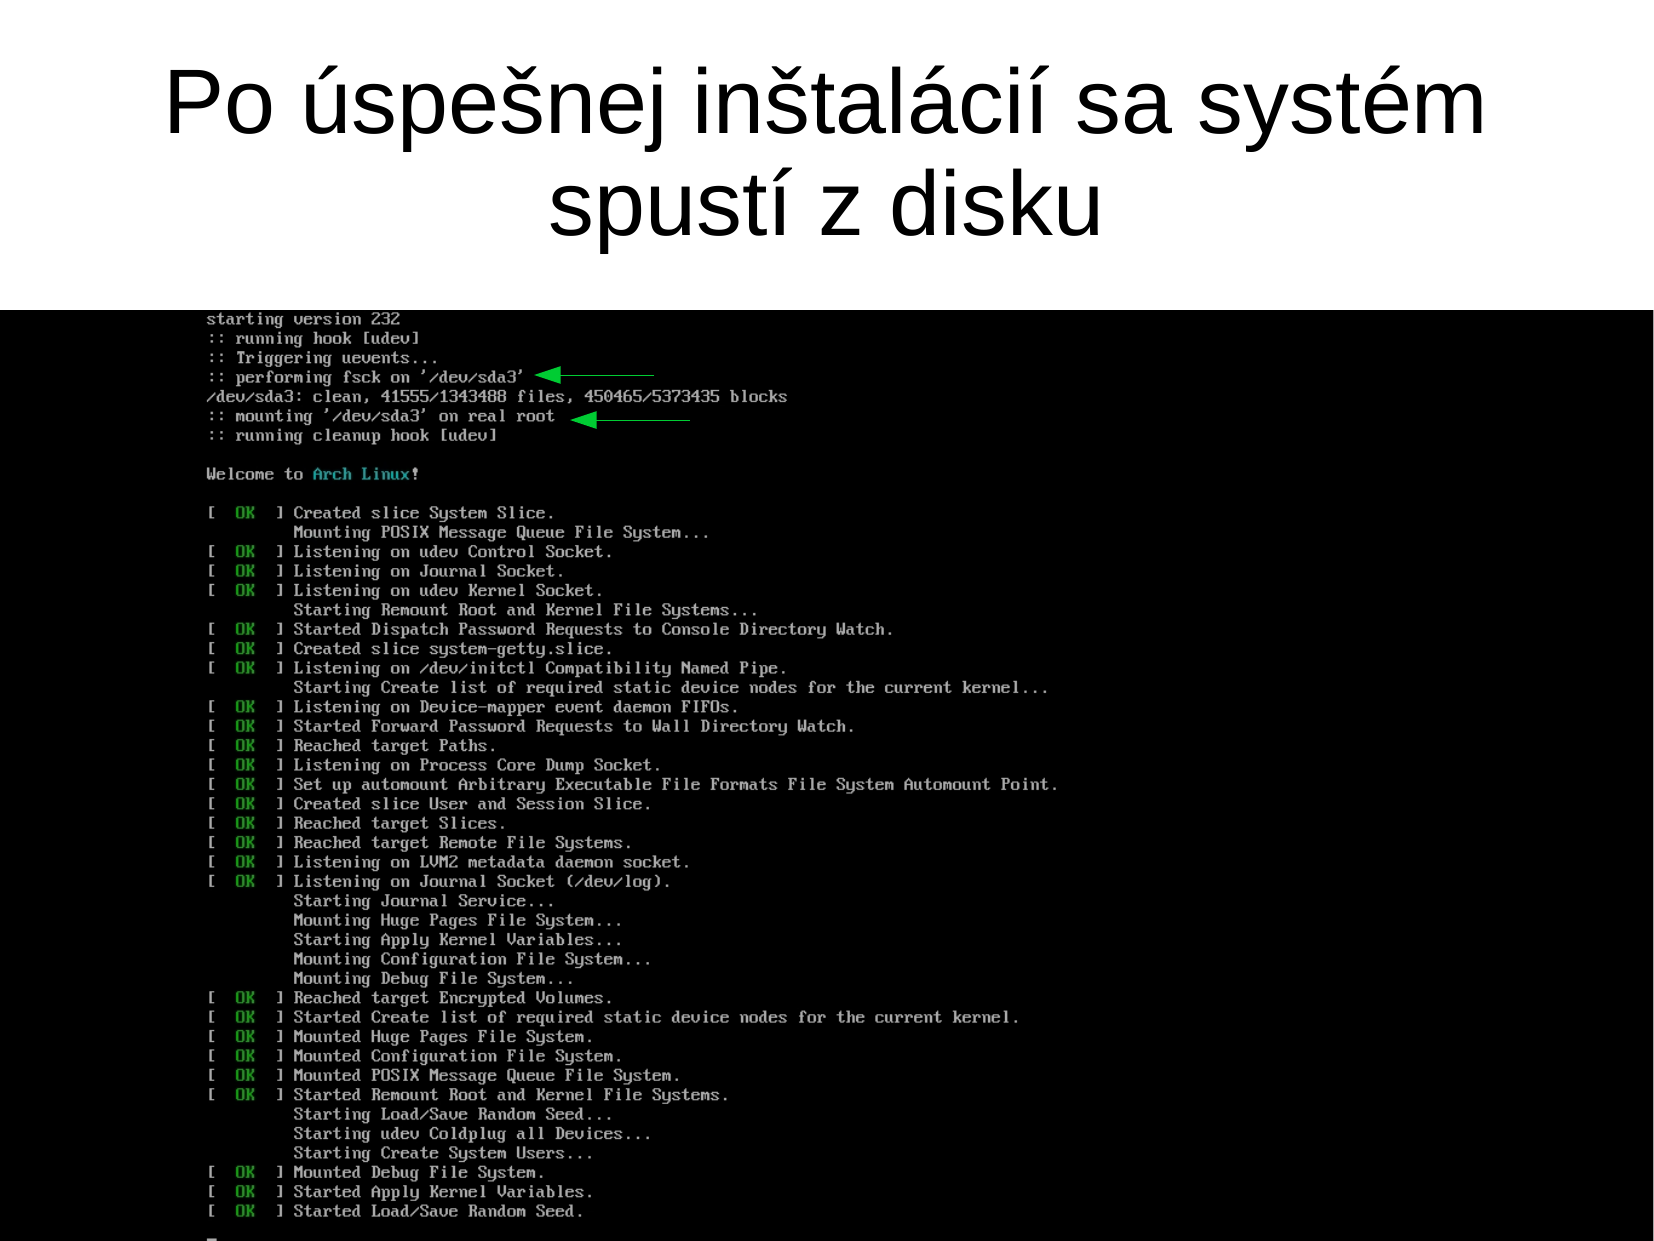

# Po úspešnej inštalácií sa systém spustí z disku